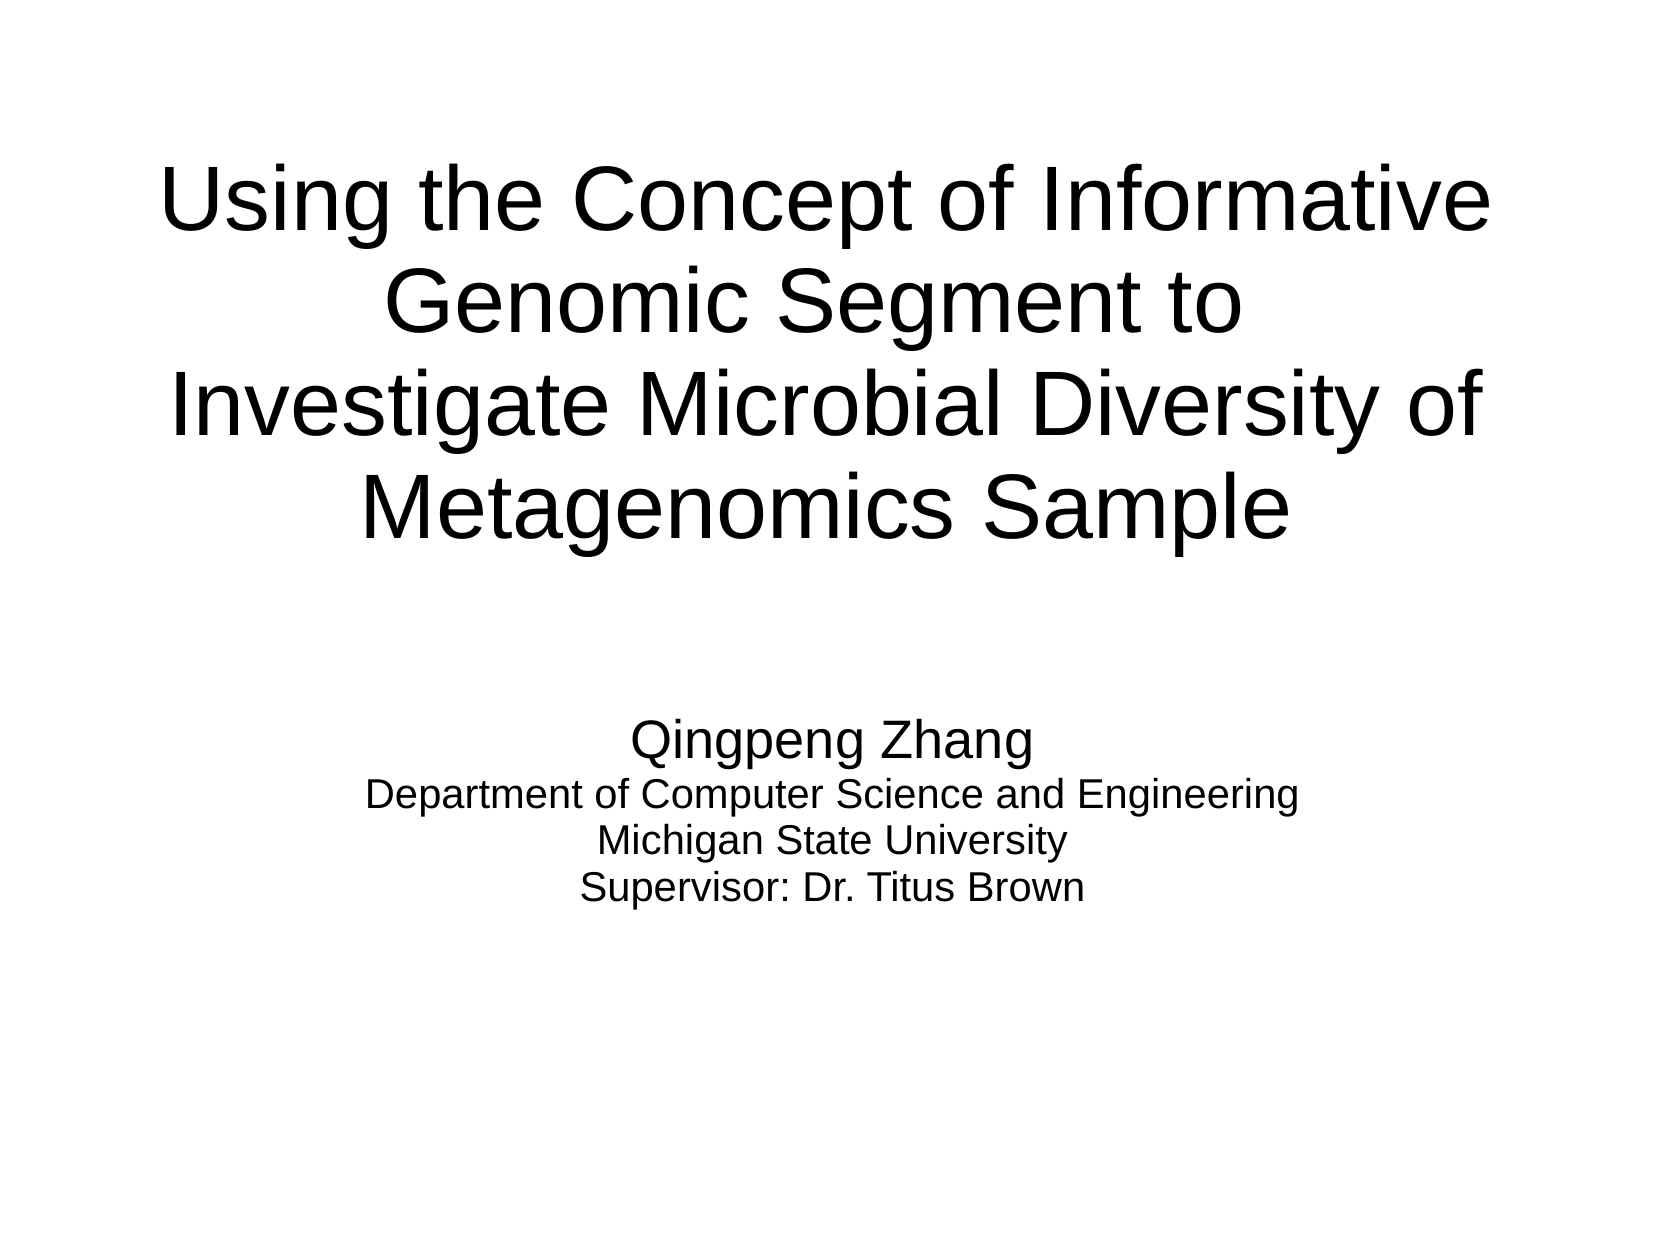

# Using the Concept of Informative Genomic Segment to Investigate Microbial Diversity of Metagenomics Sample
Qingpeng Zhang
Department of Computer Science and Engineering
Michigan State University
Supervisor: Dr. Titus Brown